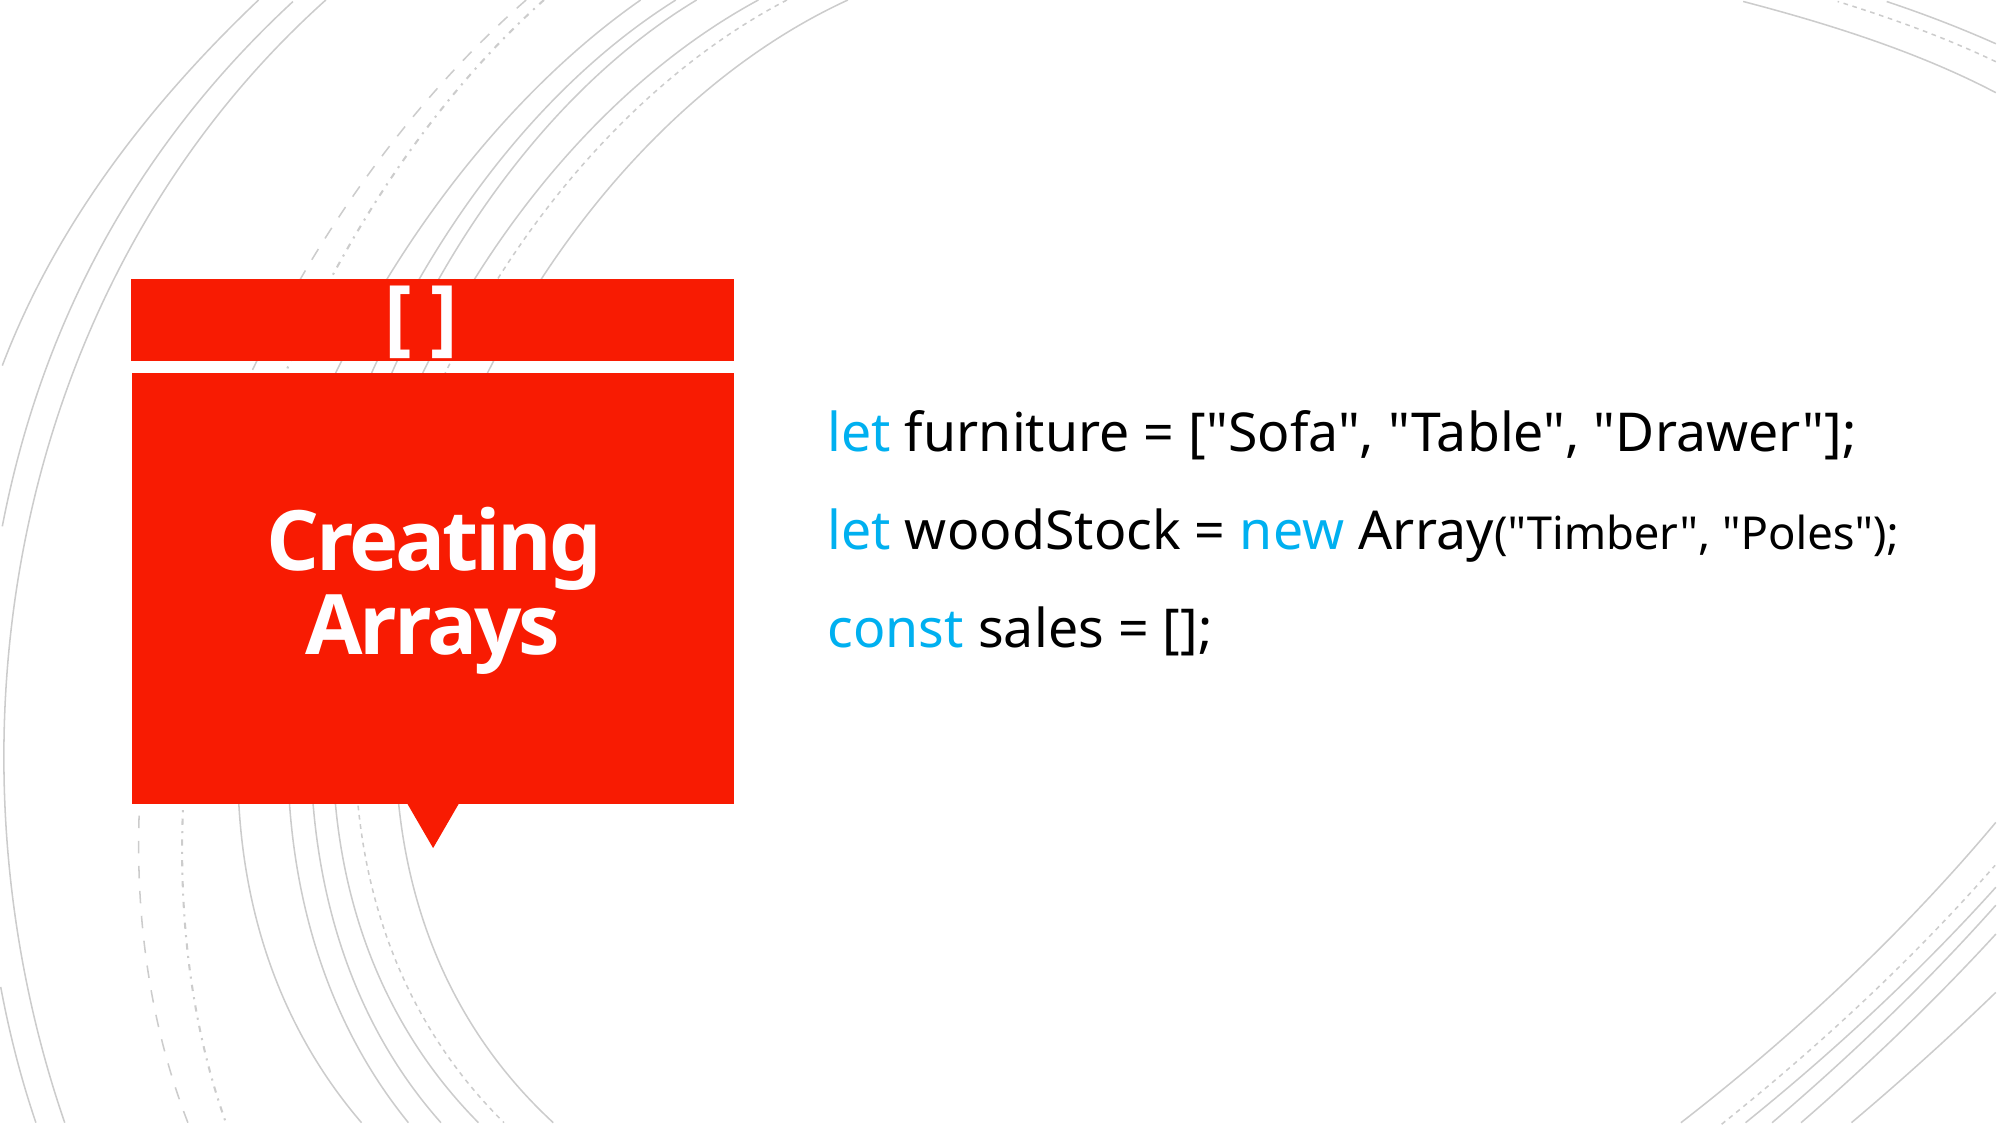

[ ]
let furniture = ["Sofa", "Table", "Drawer"];
let woodStock = new Array("Timber", "Poles");
const sales = [];
# Creating Arrays